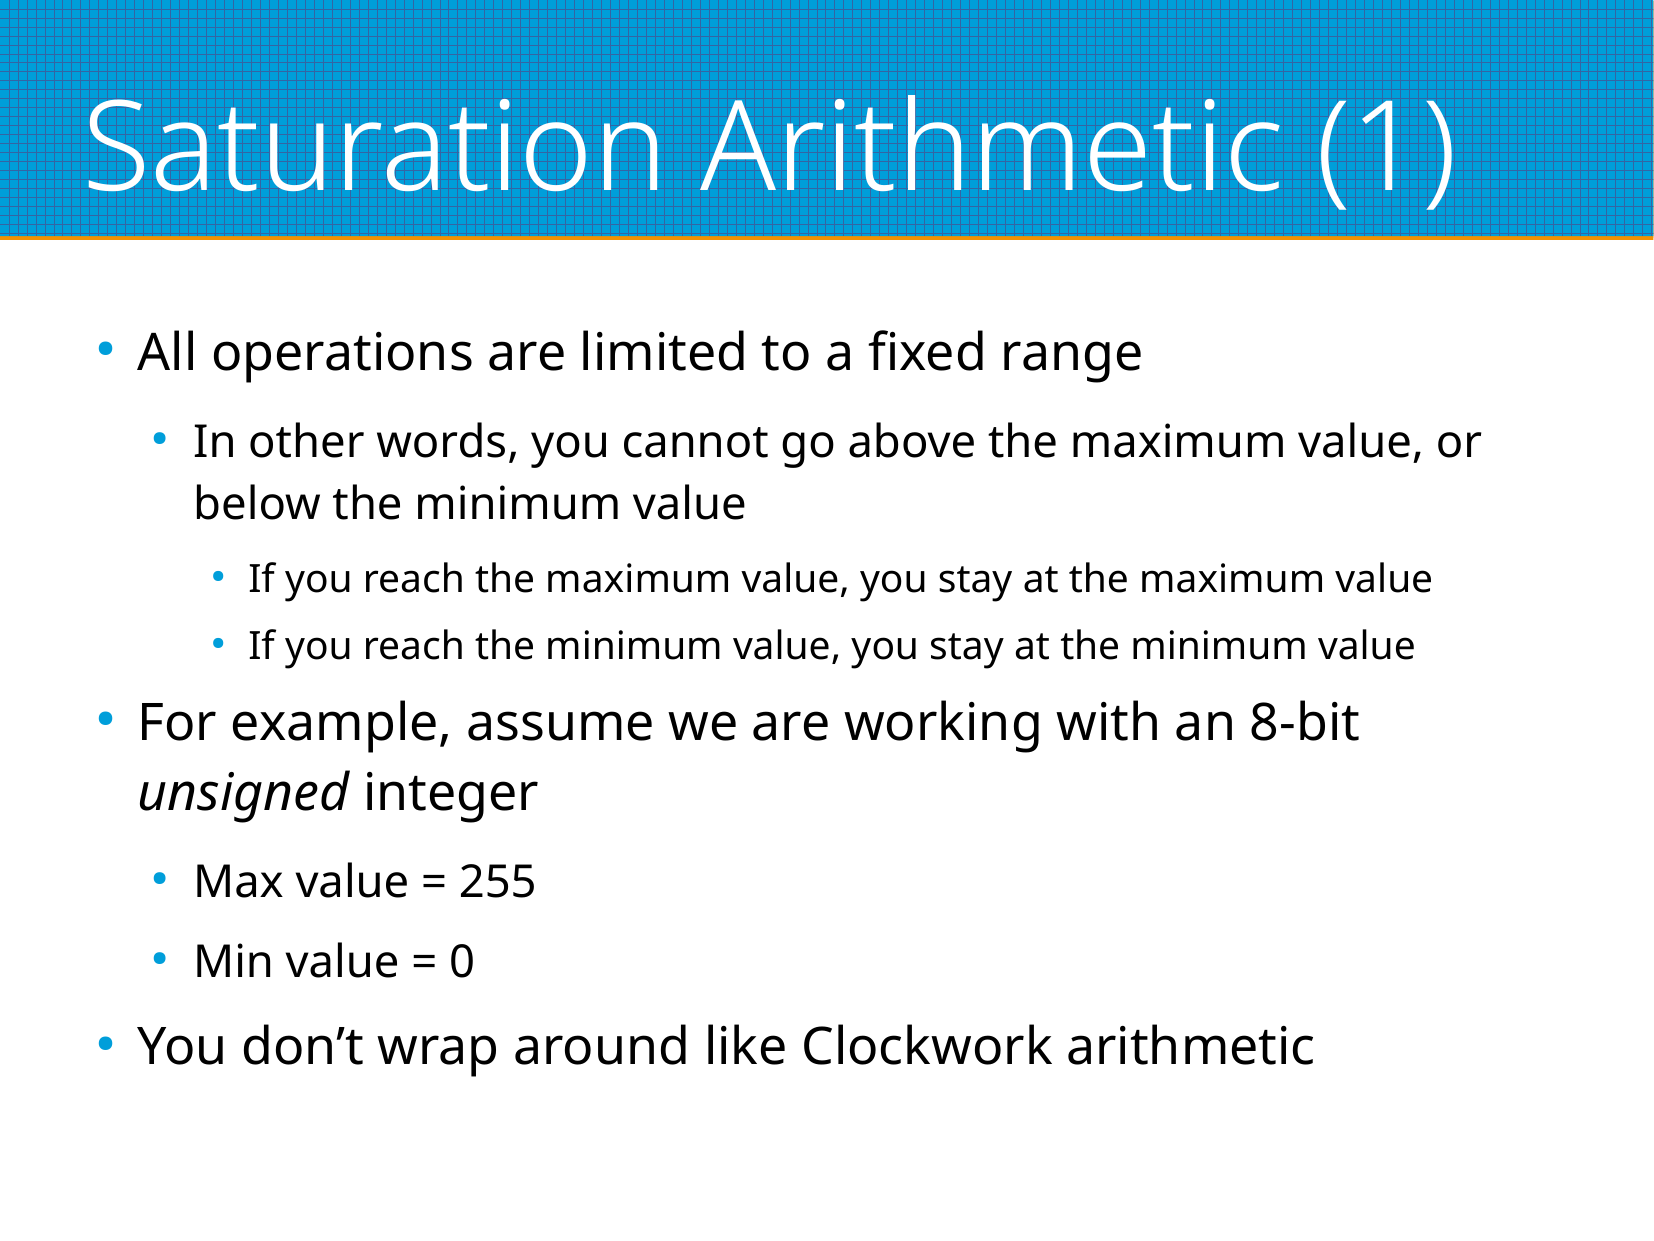

# Saturation Arithmetic (1)
All operations are limited to a fixed range
In other words, you cannot go above the maximum value, or below the minimum value
If you reach the maximum value, you stay at the maximum value
If you reach the minimum value, you stay at the minimum value
For example, assume we are working with an 8-bit unsigned integer
Max value = 255
Min value = 0
You don’t wrap around like Clockwork arithmetic